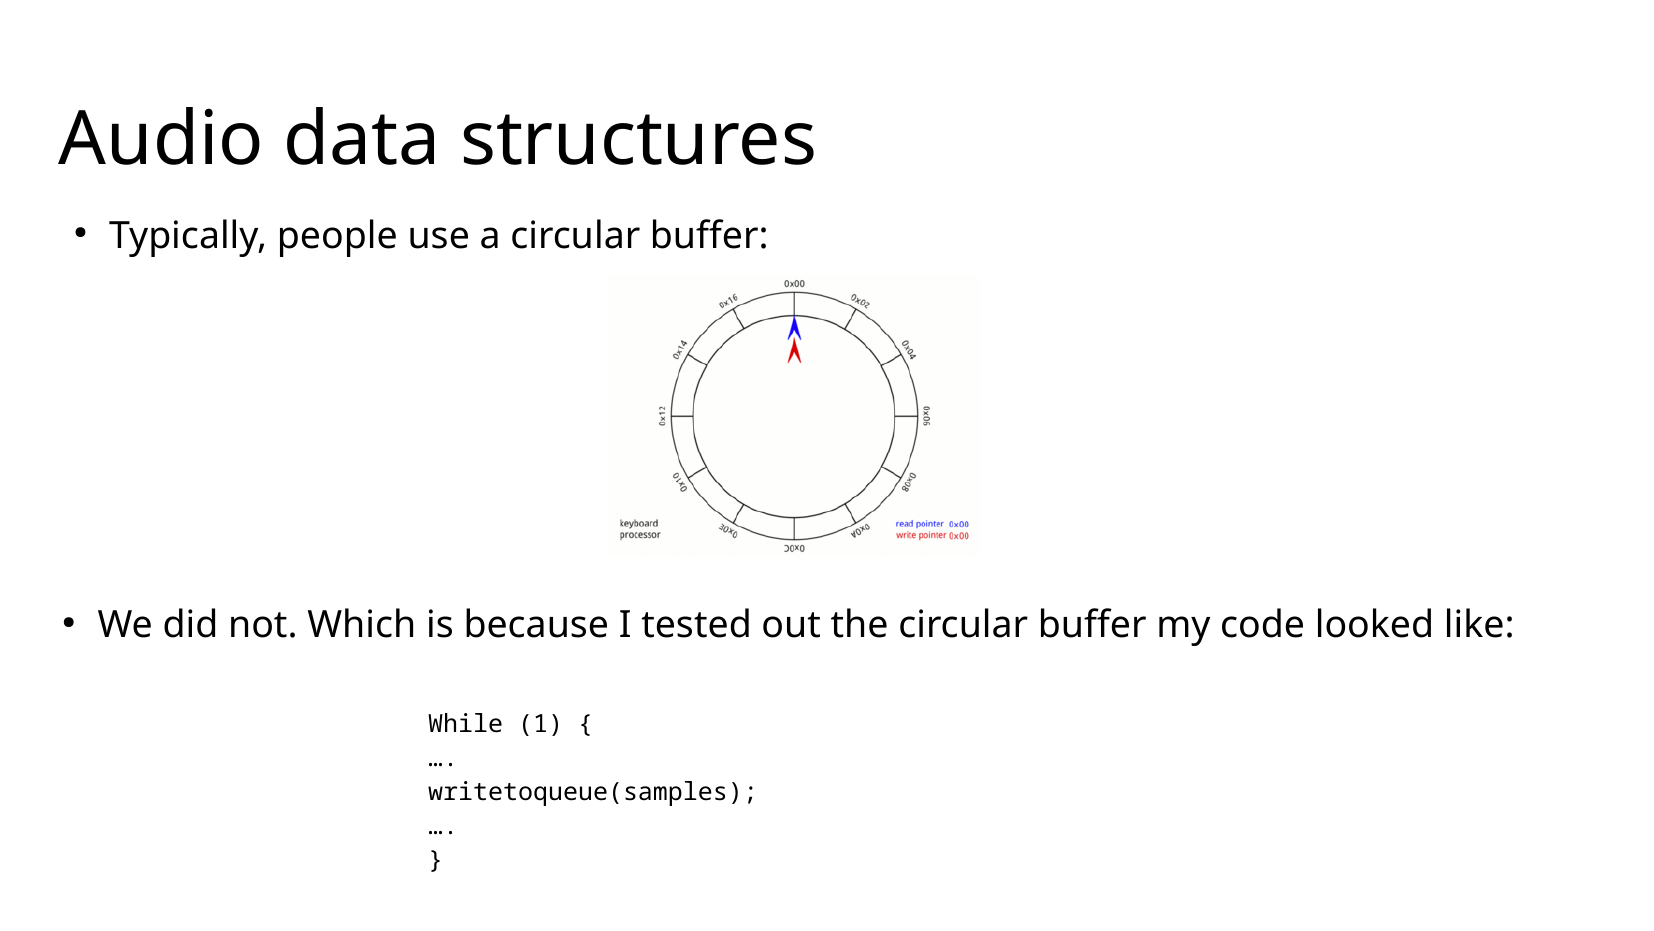

# Audio data structures
Typically, people use a circular buffer:
We did not. Which is because I tested out the circular buffer my code looked like:
While (1) {
….
writetoqueue(samples);
….
}